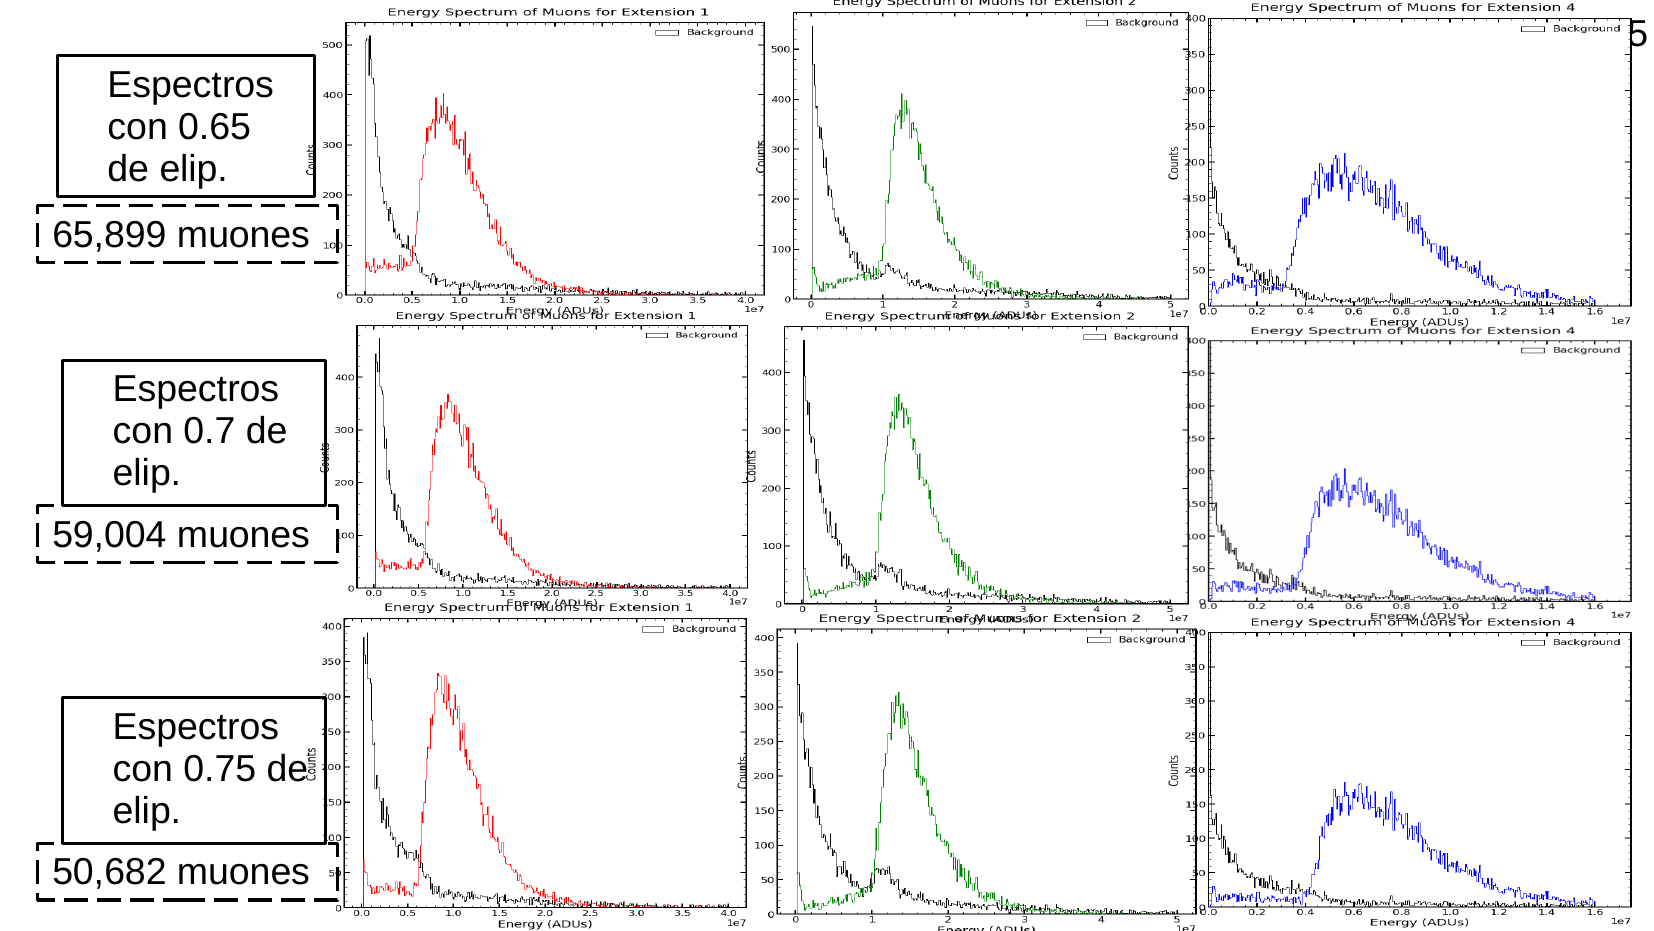

Espectros con 0.65 de elip.
65,899 muones
Espectros con 0.7 de elip.
59,004 muones
Espectros con 0.75 de elip.
50,682 muones